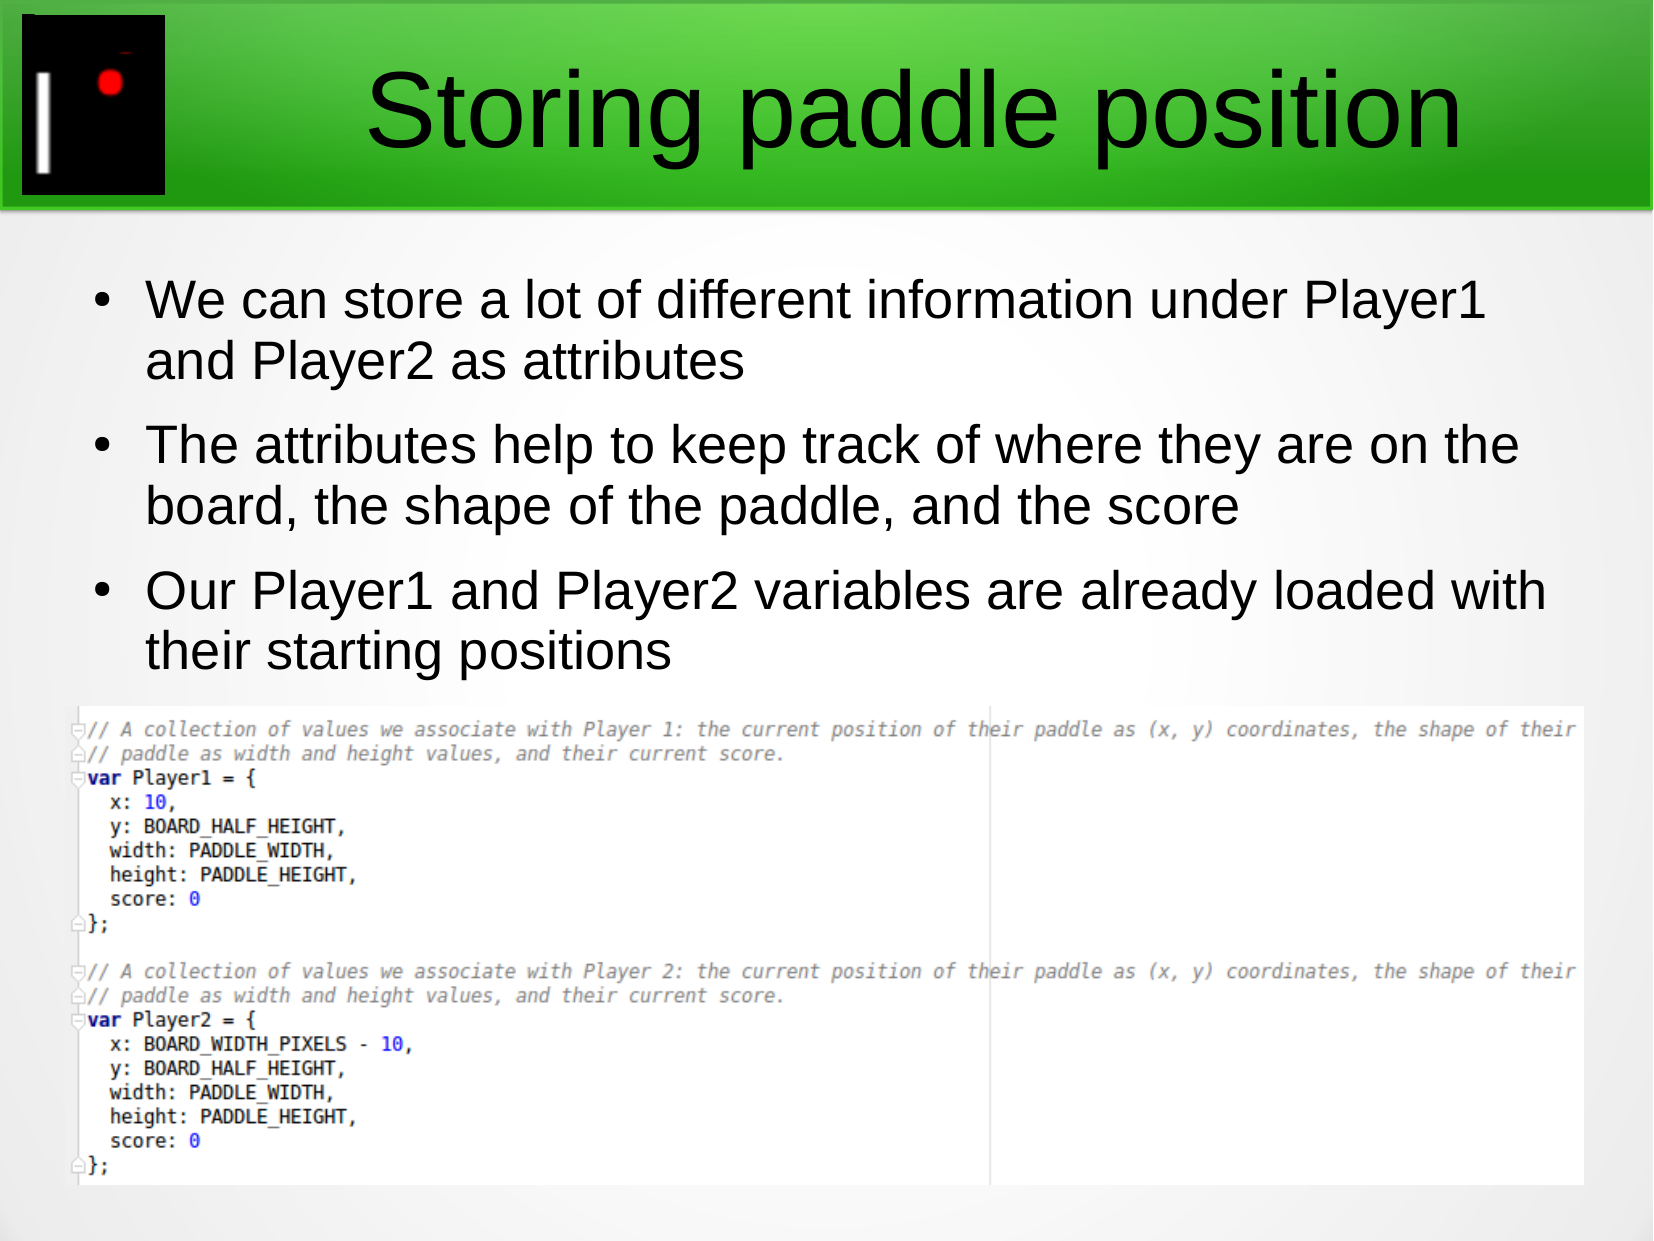

# Storing paddle position
We can store a lot of different information under Player1 and Player2 as attributes
The attributes help to keep track of where they are on the board, the shape of the paddle, and the score
Our Player1 and Player2 variables are already loaded with their starting positions
We access the attributes like this: Player1.x